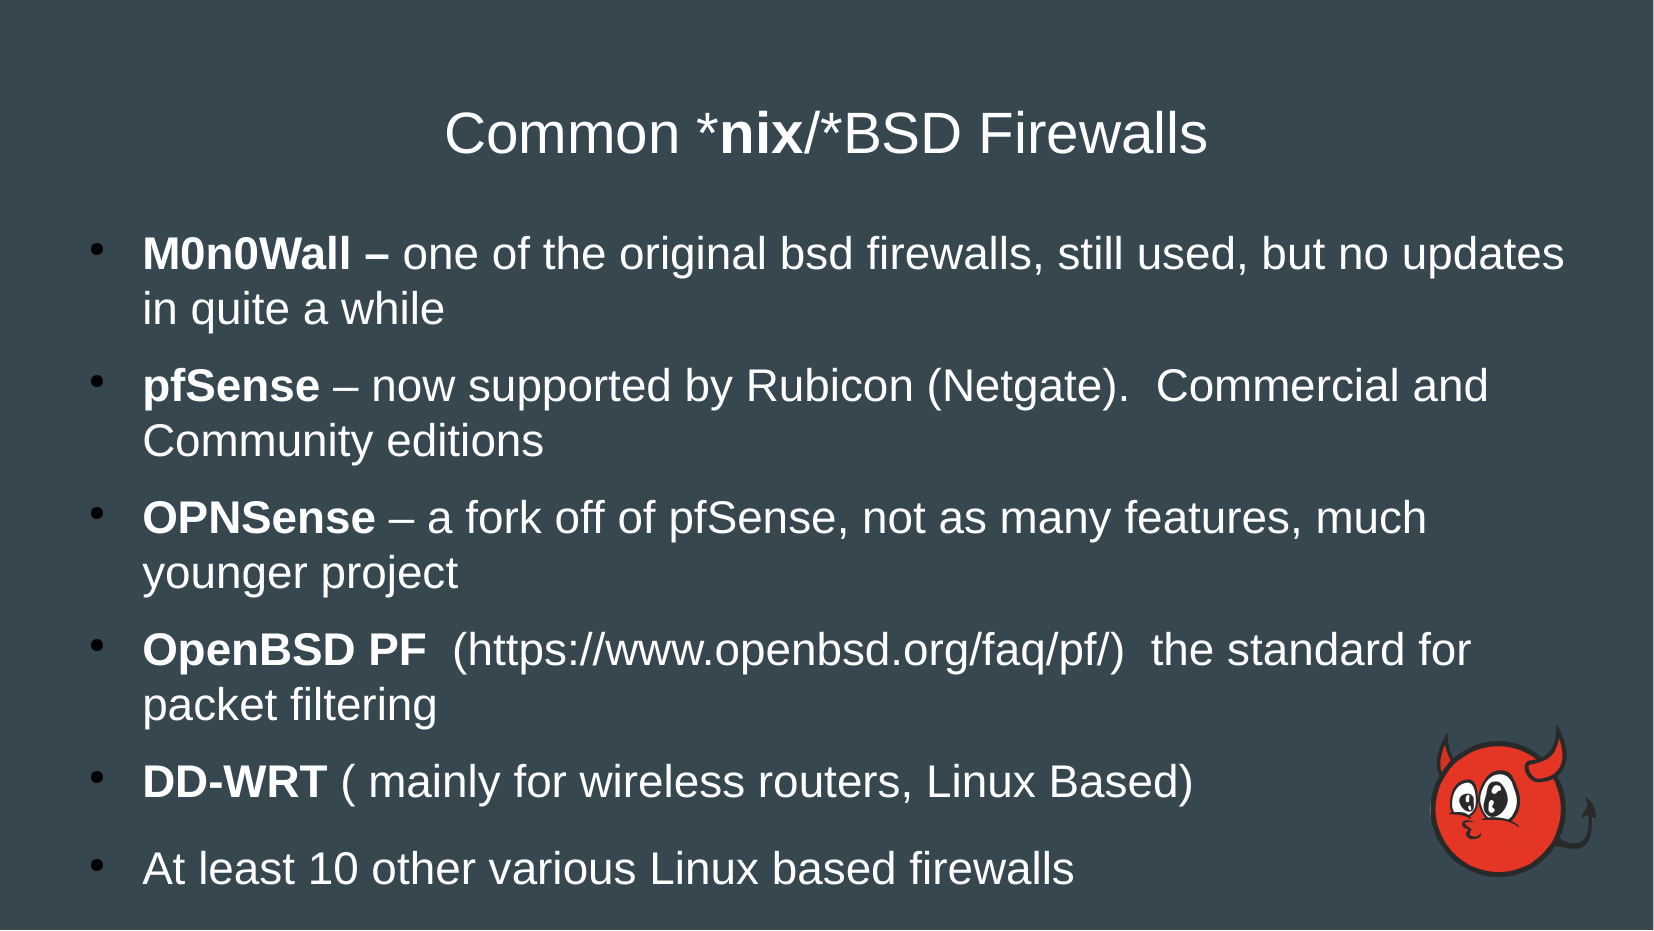

# Common *nix/*BSD Firewalls
M0n0Wall – one of the original bsd firewalls, still used, but no updates in quite a while
pfSense – now supported by Rubicon (Netgate). Commercial and Community editions
OPNSense – a fork off of pfSense, not as many features, much younger project
OpenBSD PF (https://www.openbsd.org/faq/pf/) the standard for packet filtering
DD-WRT ( mainly for wireless routers, Linux Based)
At least 10 other various Linux based firewalls